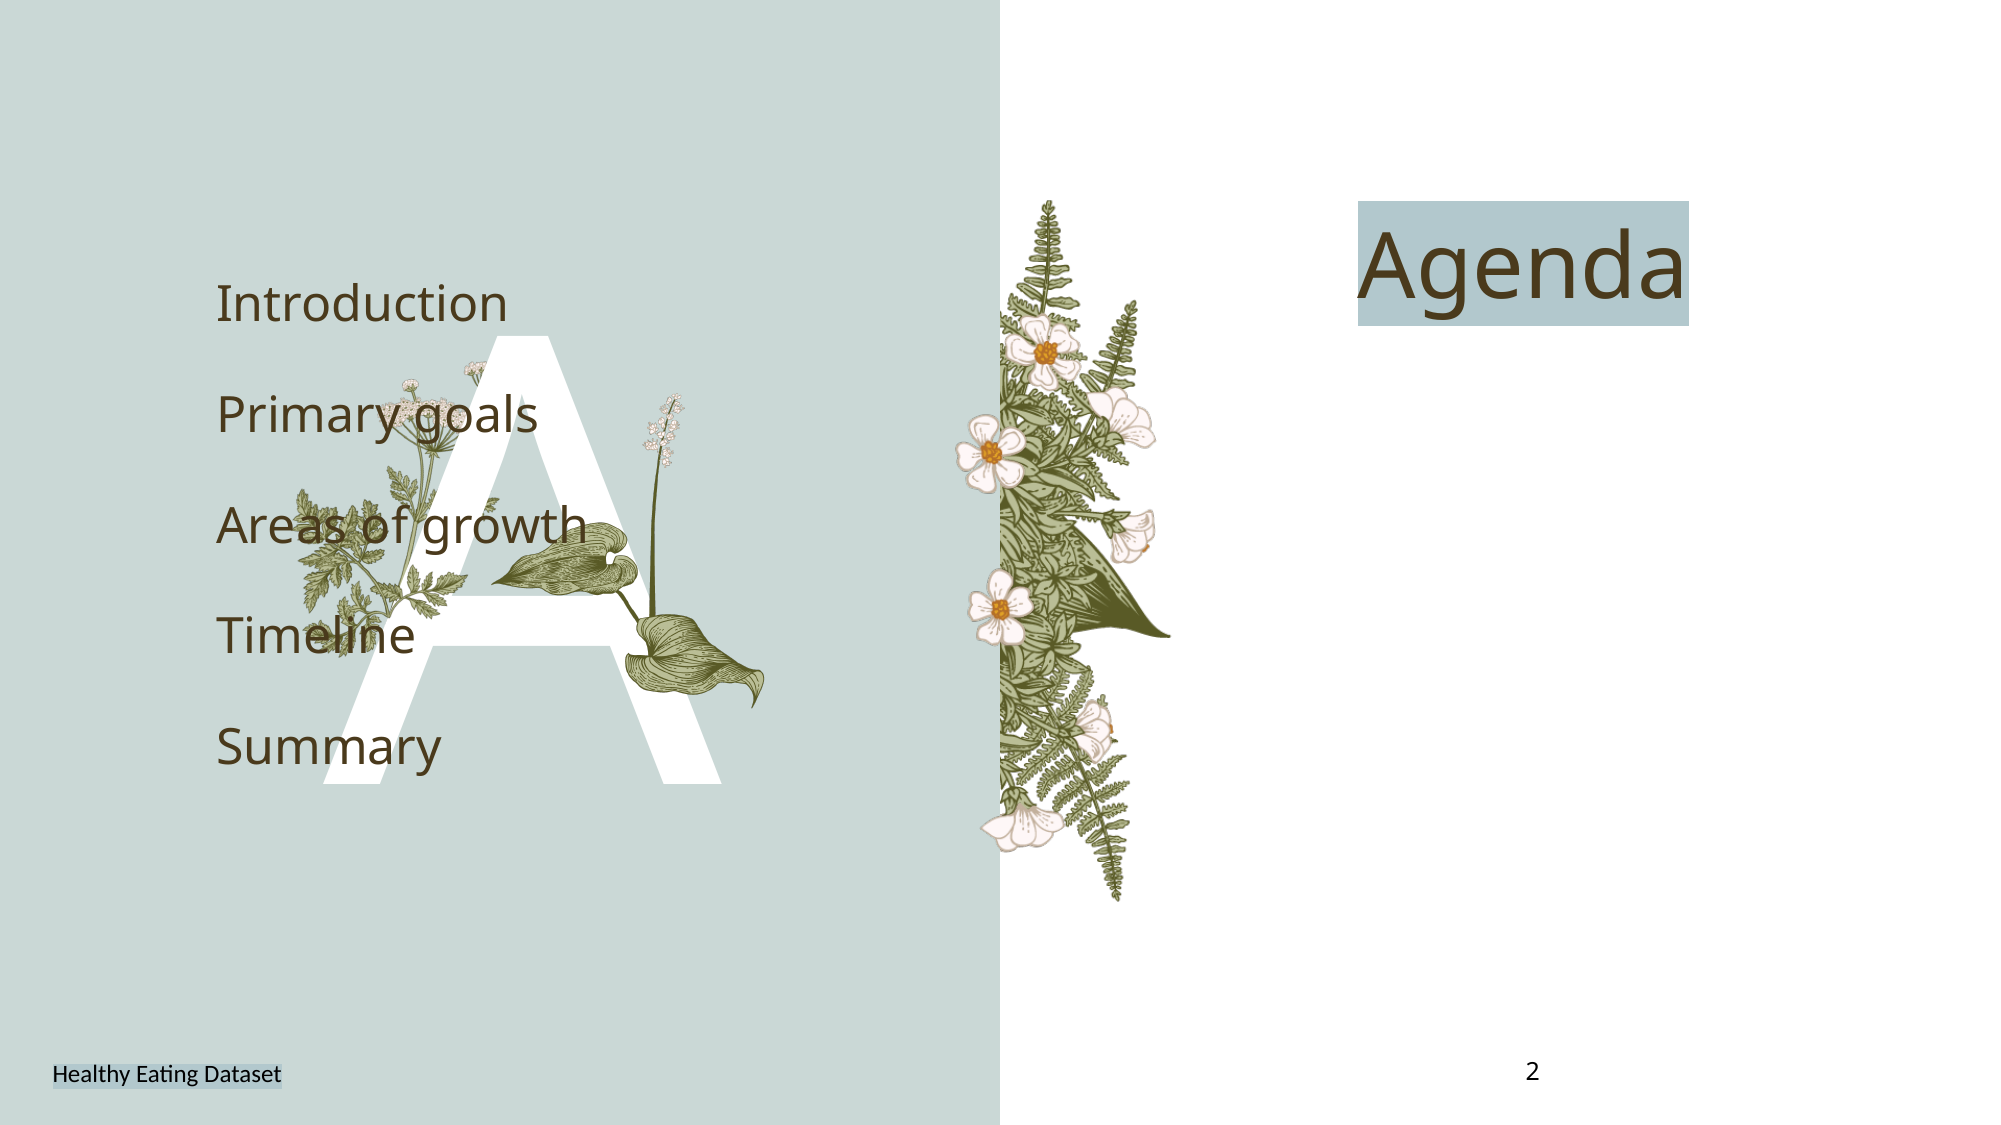

# Agenda
A
Introduction
Primary goals
Areas of growth
Timeline
Summary
Healthy Eating Dataset